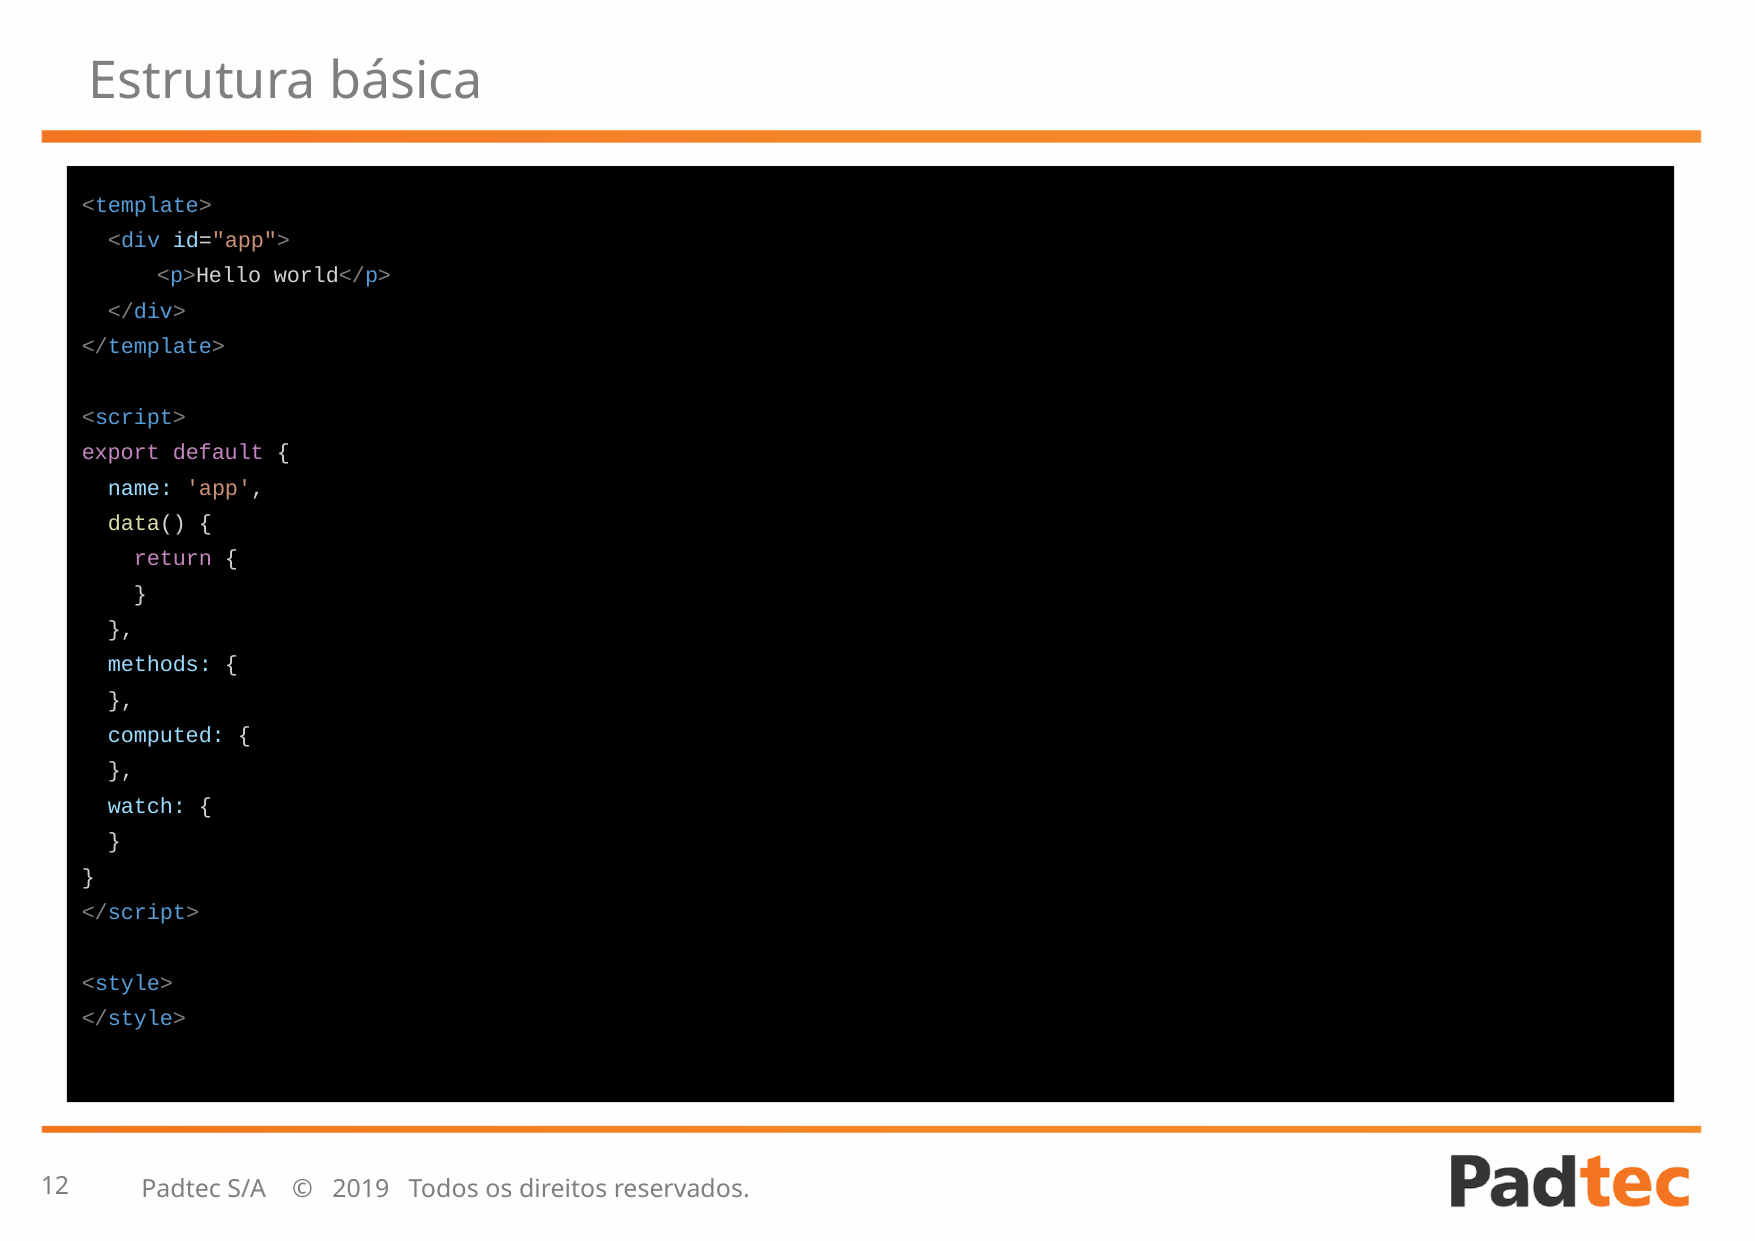

# Estrutura básica
<template>
 <div id="app">
<p>Hello world</p>
 </div>
</template>
<script>
export default {
 name: 'app',
 data() {
 return {
 }
 },
 methods: {
 },
 computed: {
 },
 watch: {
 }
}
</script>
<style>
</style>